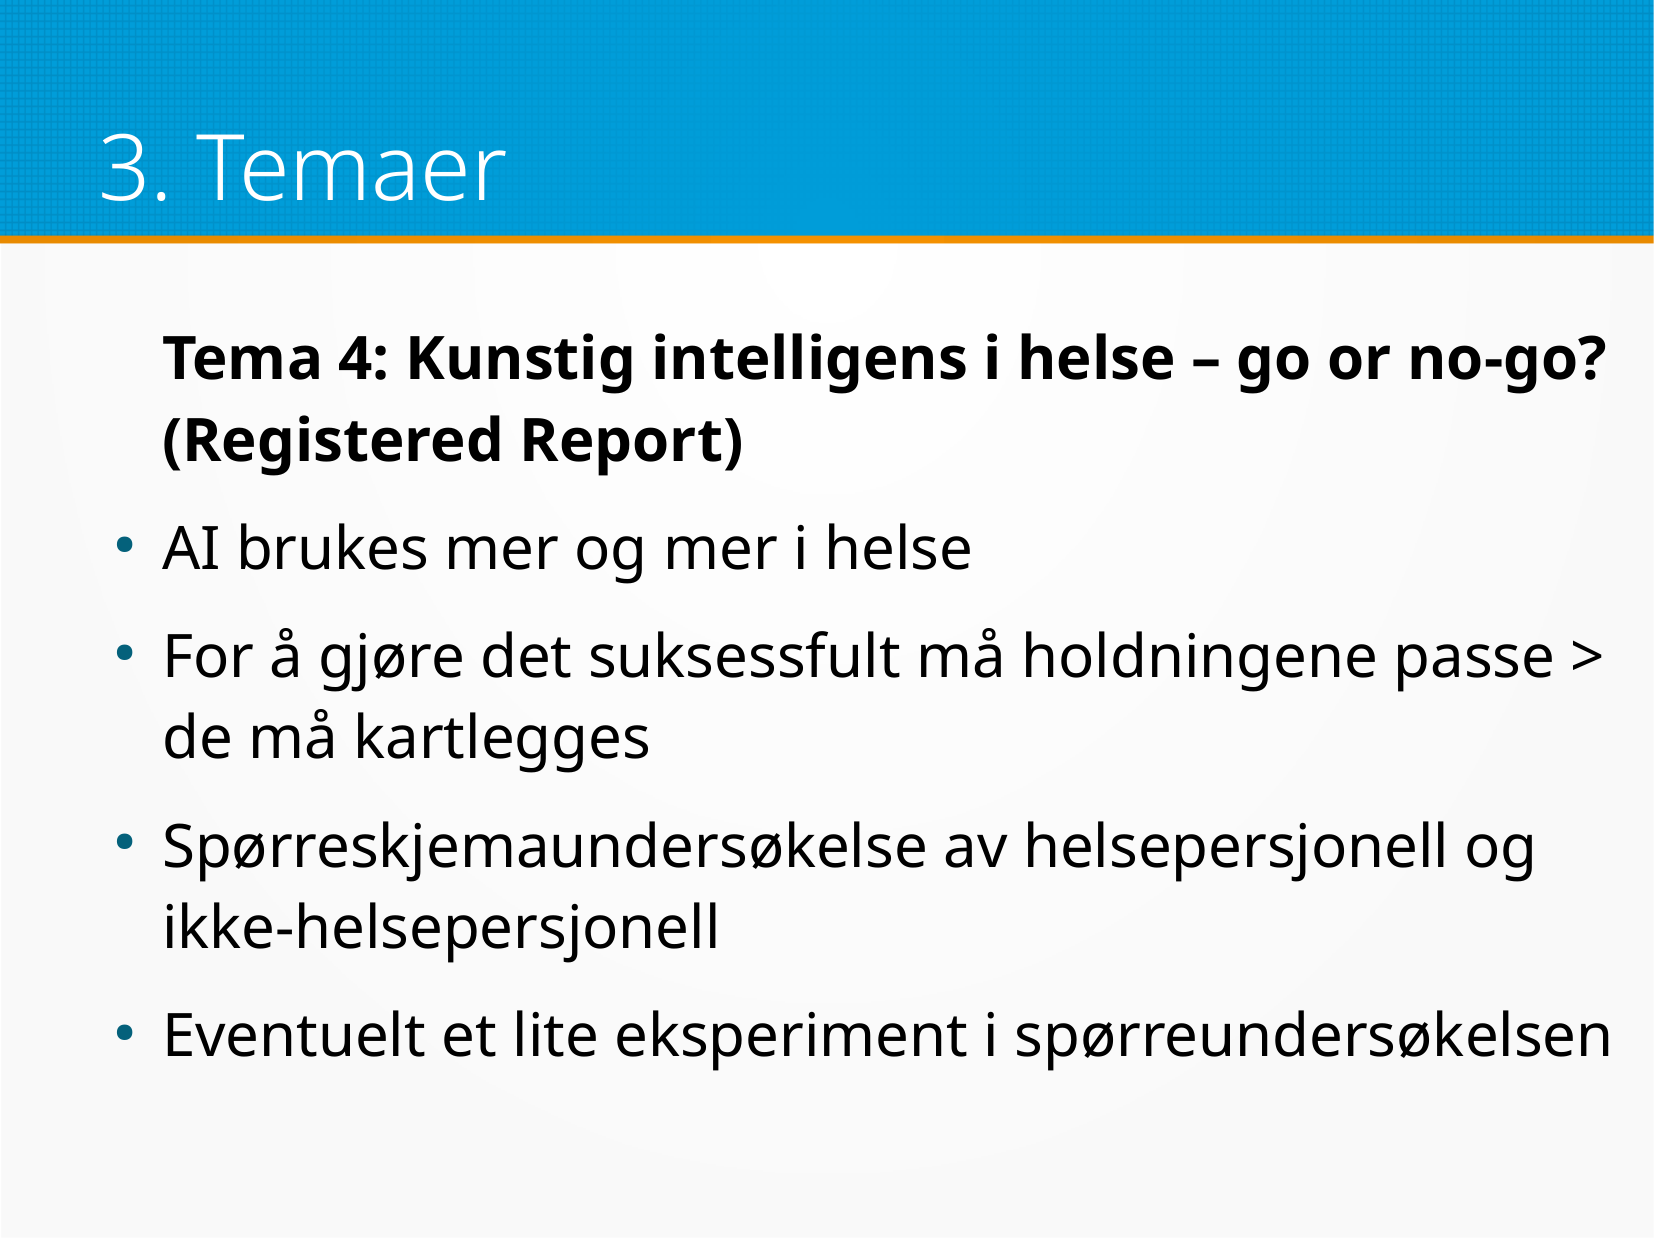

# 3. Temaer
Tema 4: Kunstig intelligens i helse – go or no-go? (Registered Report)
AI brukes mer og mer i helse
For å gjøre det suksessfult må holdningene passe > de må kartlegges
Spørreskjemaundersøkelse av helsepersjonell og ikke-helsepersjonell
Eventuelt et lite eksperiment i spørreundersøkelsen